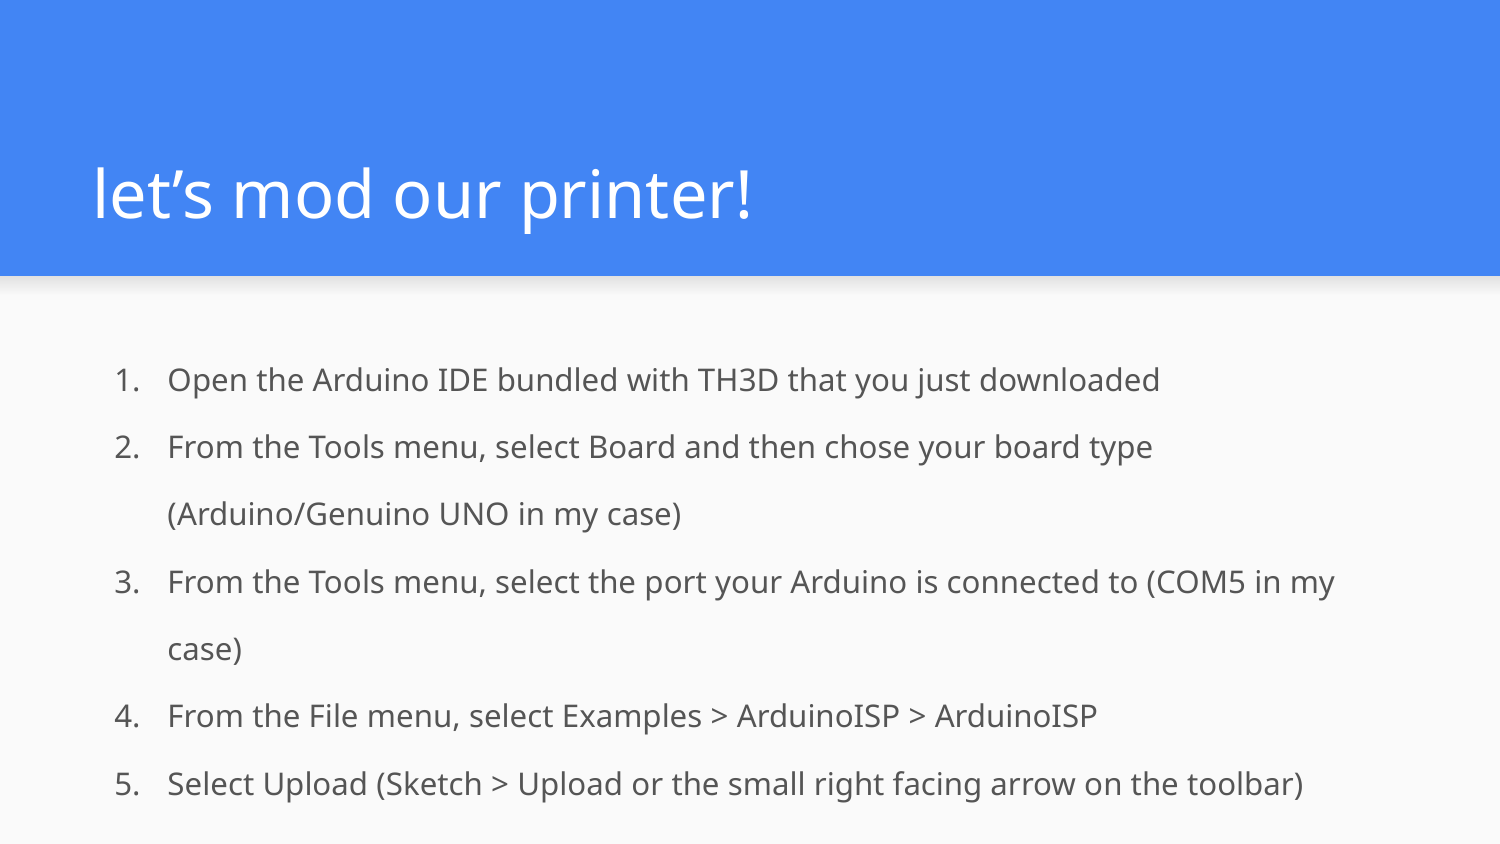

# let’s mod our printer!
Open the Arduino IDE bundled with TH3D that you just downloaded
From the Tools menu, select Board and then chose your board type (Arduino/Genuino UNO in my case)
From the Tools menu, select the port your Arduino is connected to (COM5 in my case)
From the File menu, select Examples > ArduinoISP > ArduinoISP
Select Upload (Sketch > Upload or the small right facing arrow on the toolbar)